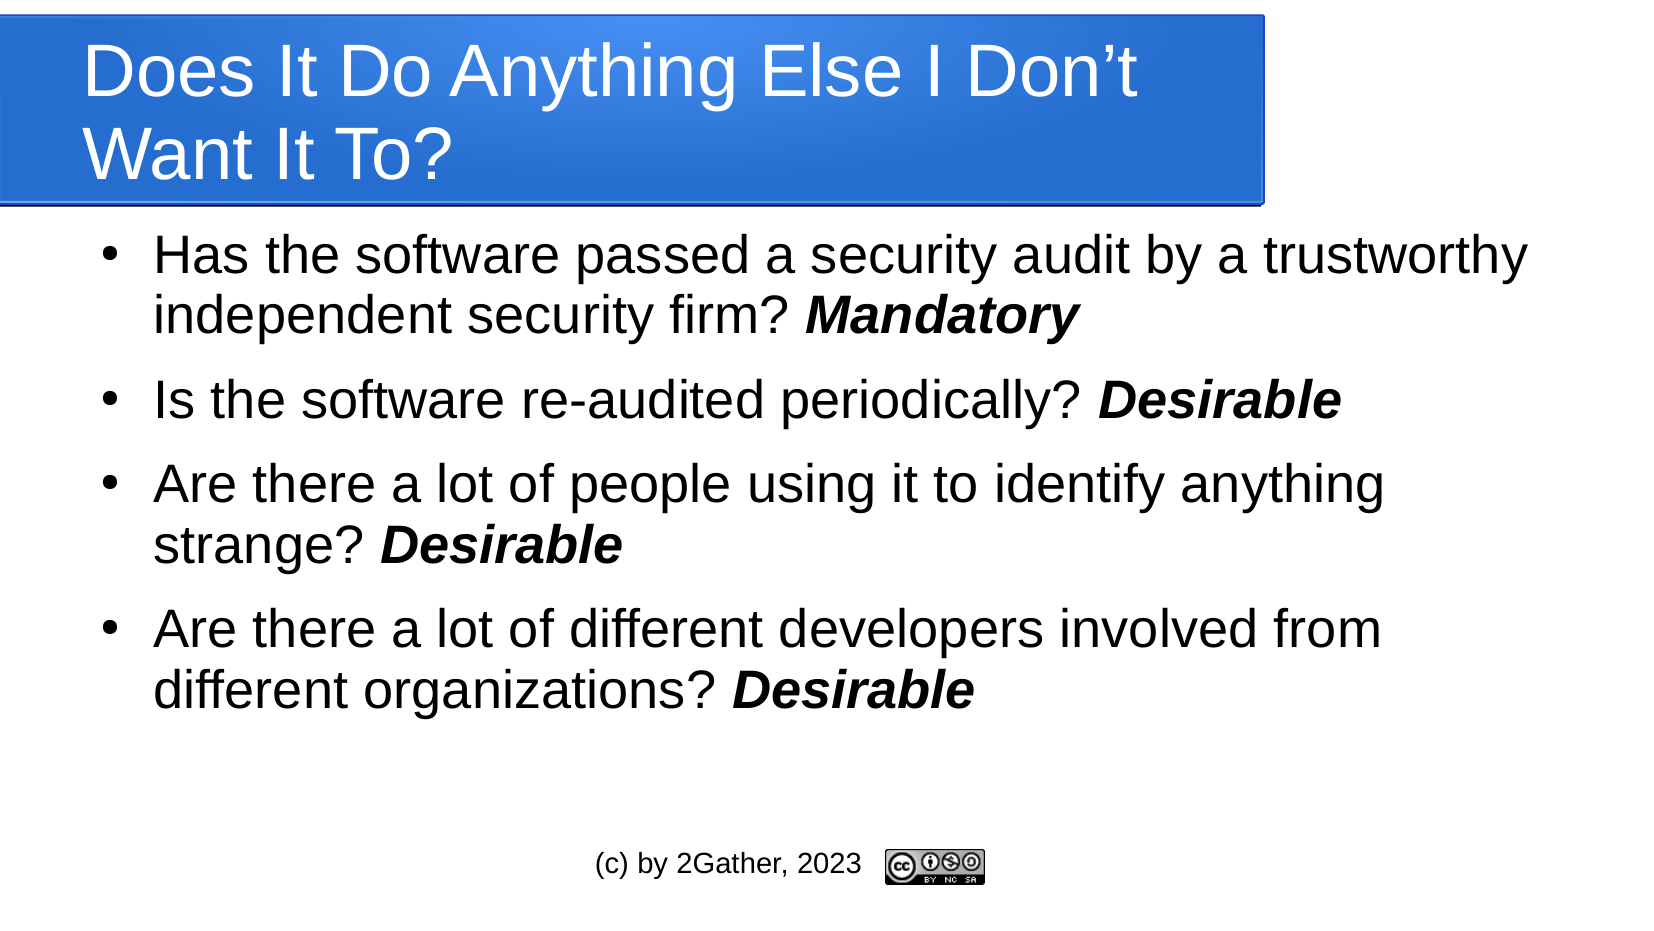

# Does It Do Anything Else I Don’t Want It To?
Has the software passed a security audit by a trustworthy independent security firm? Mandatory
Is the software re-audited periodically? Desirable
Are there a lot of people using it to identify anything strange? Desirable
Are there a lot of different developers involved from different organizations? Desirable